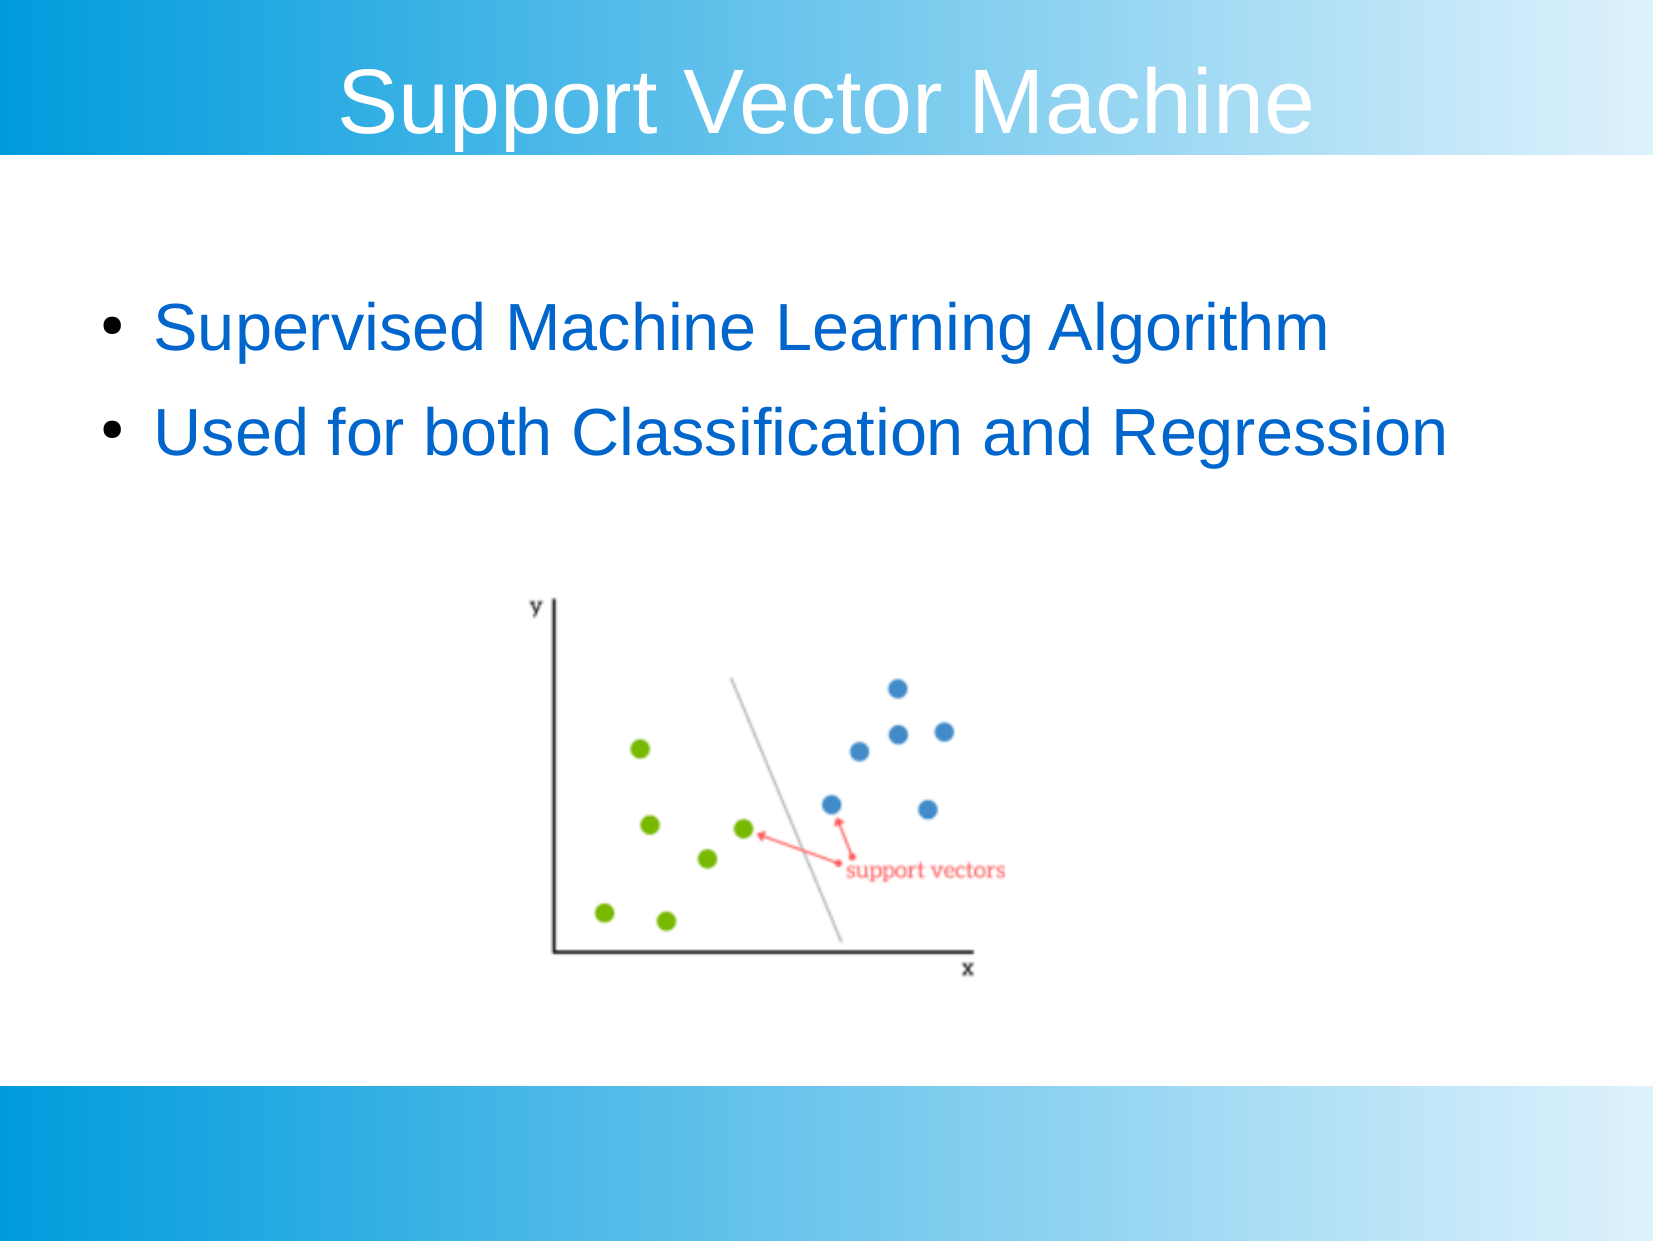

# Support Vector Machine
Supervised Machine Learning Algorithm
Used for both Classification and Regression